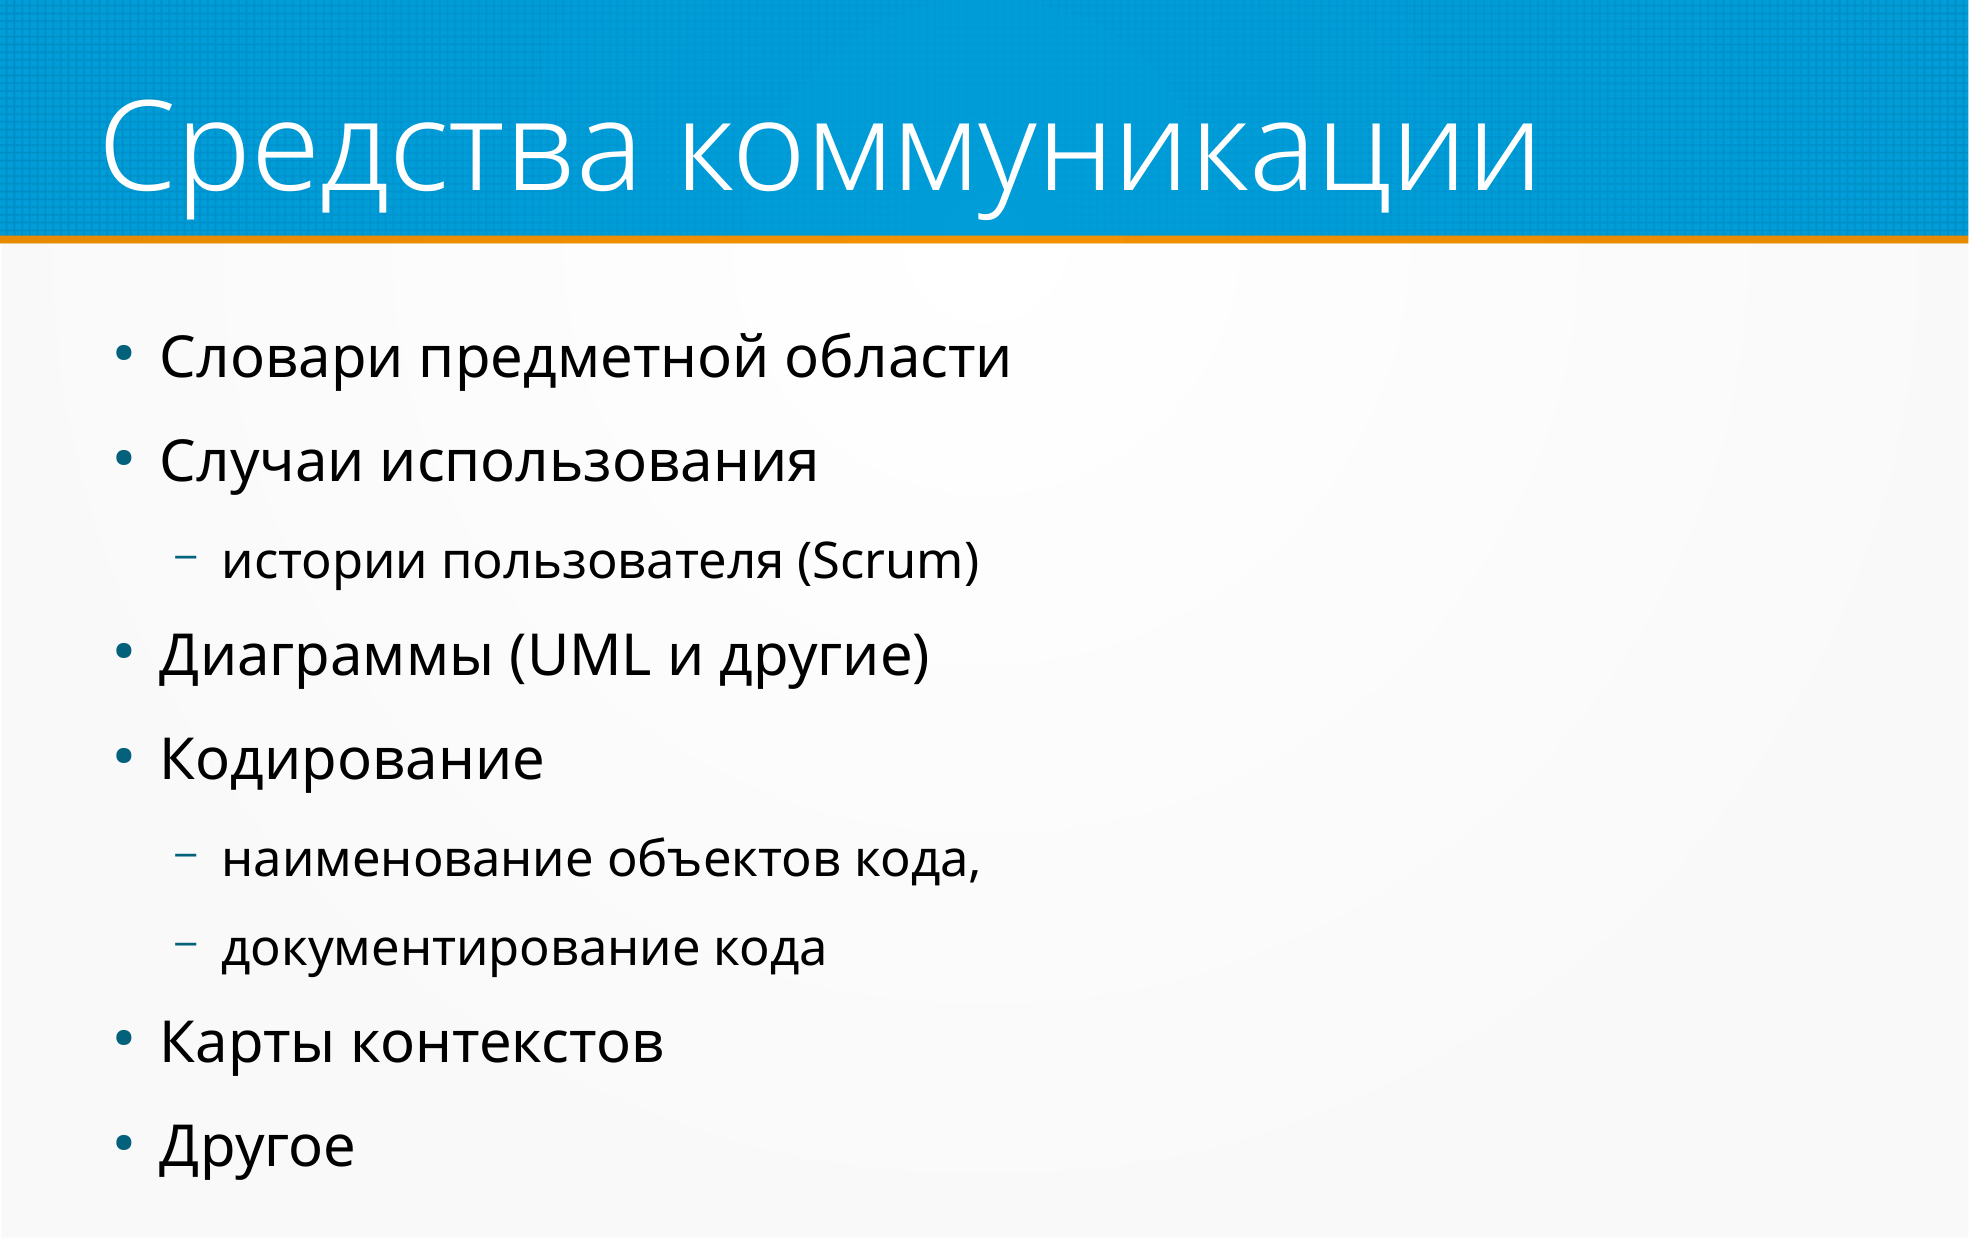

# Средства коммуникации
Словари предметной области
Случаи использования
истории пользователя (Scrum)
Диаграммы (UML и другие)
Кодирование
наименование объектов кода,
документирование кода
Карты контекстов
Другое